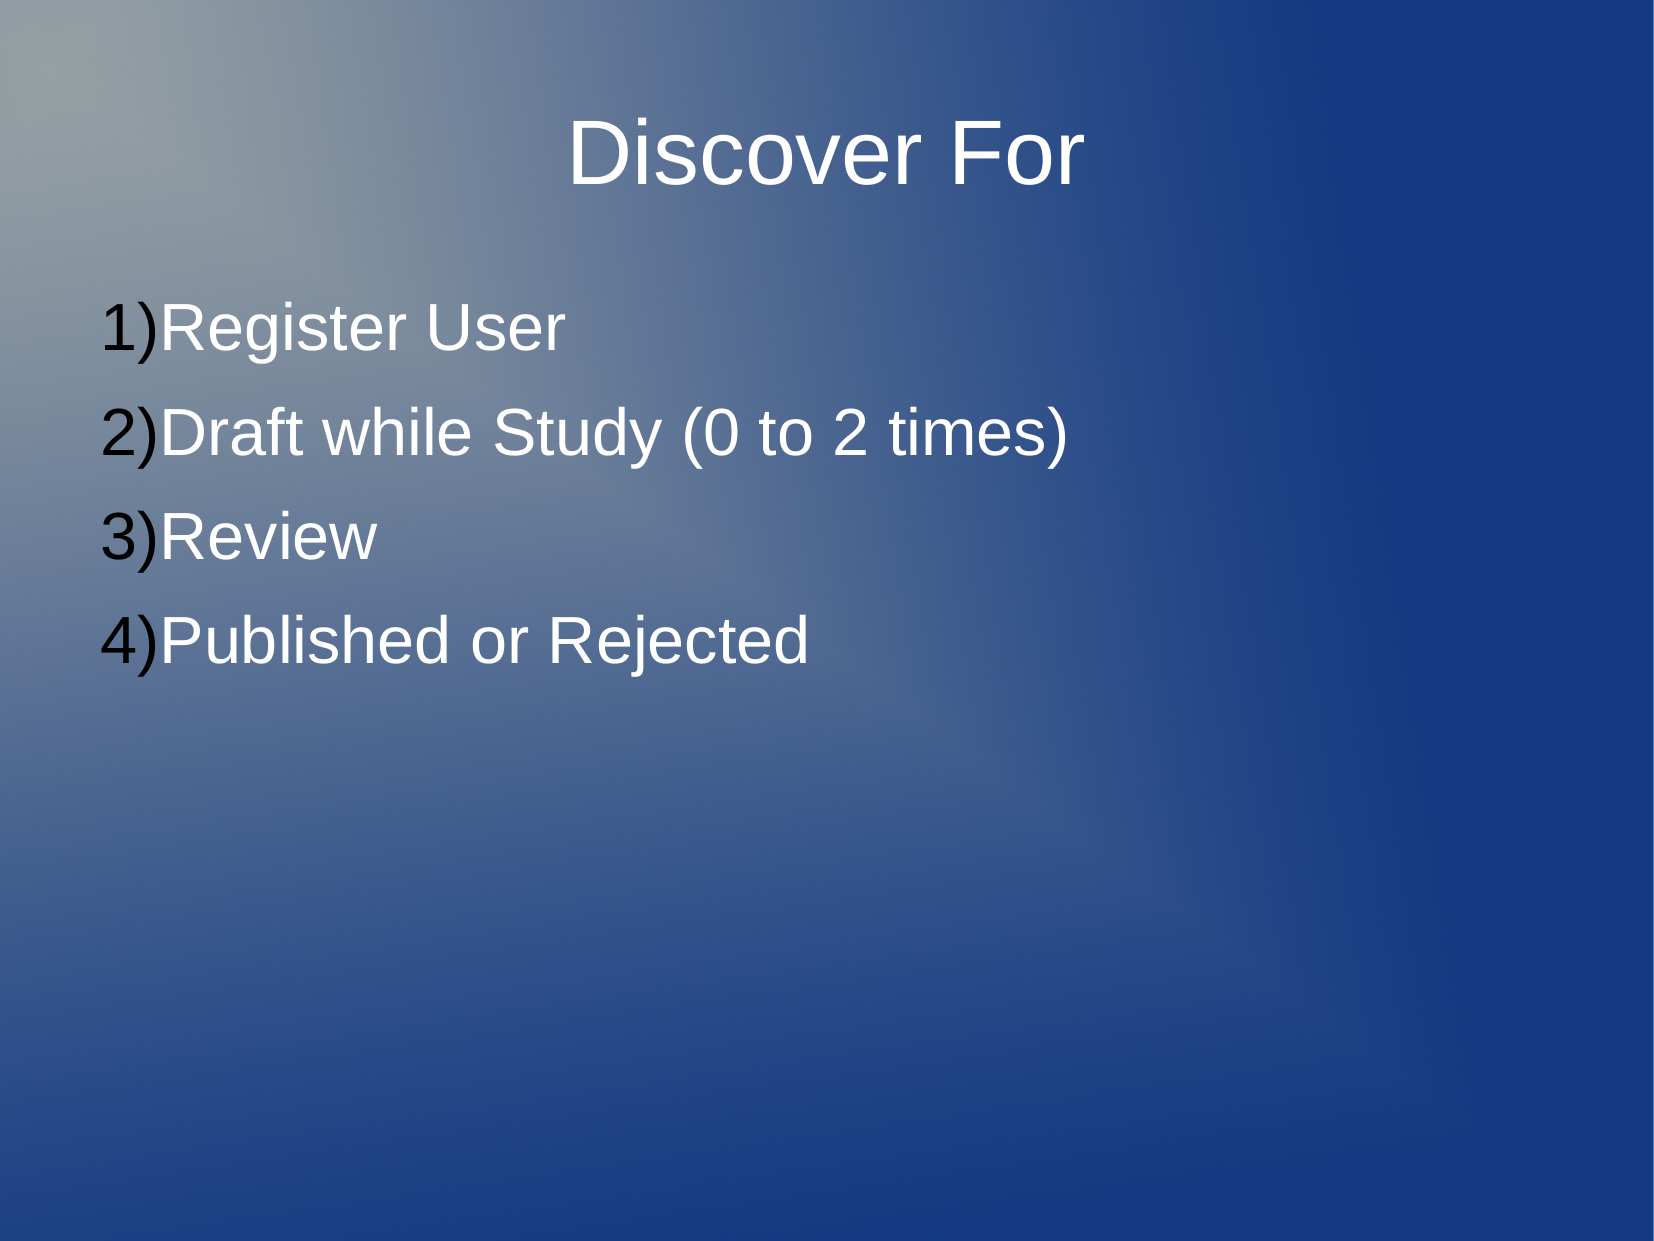

# Discover For
Register User
Draft while Study (0 to 2 times)
Review
Published or Rejected